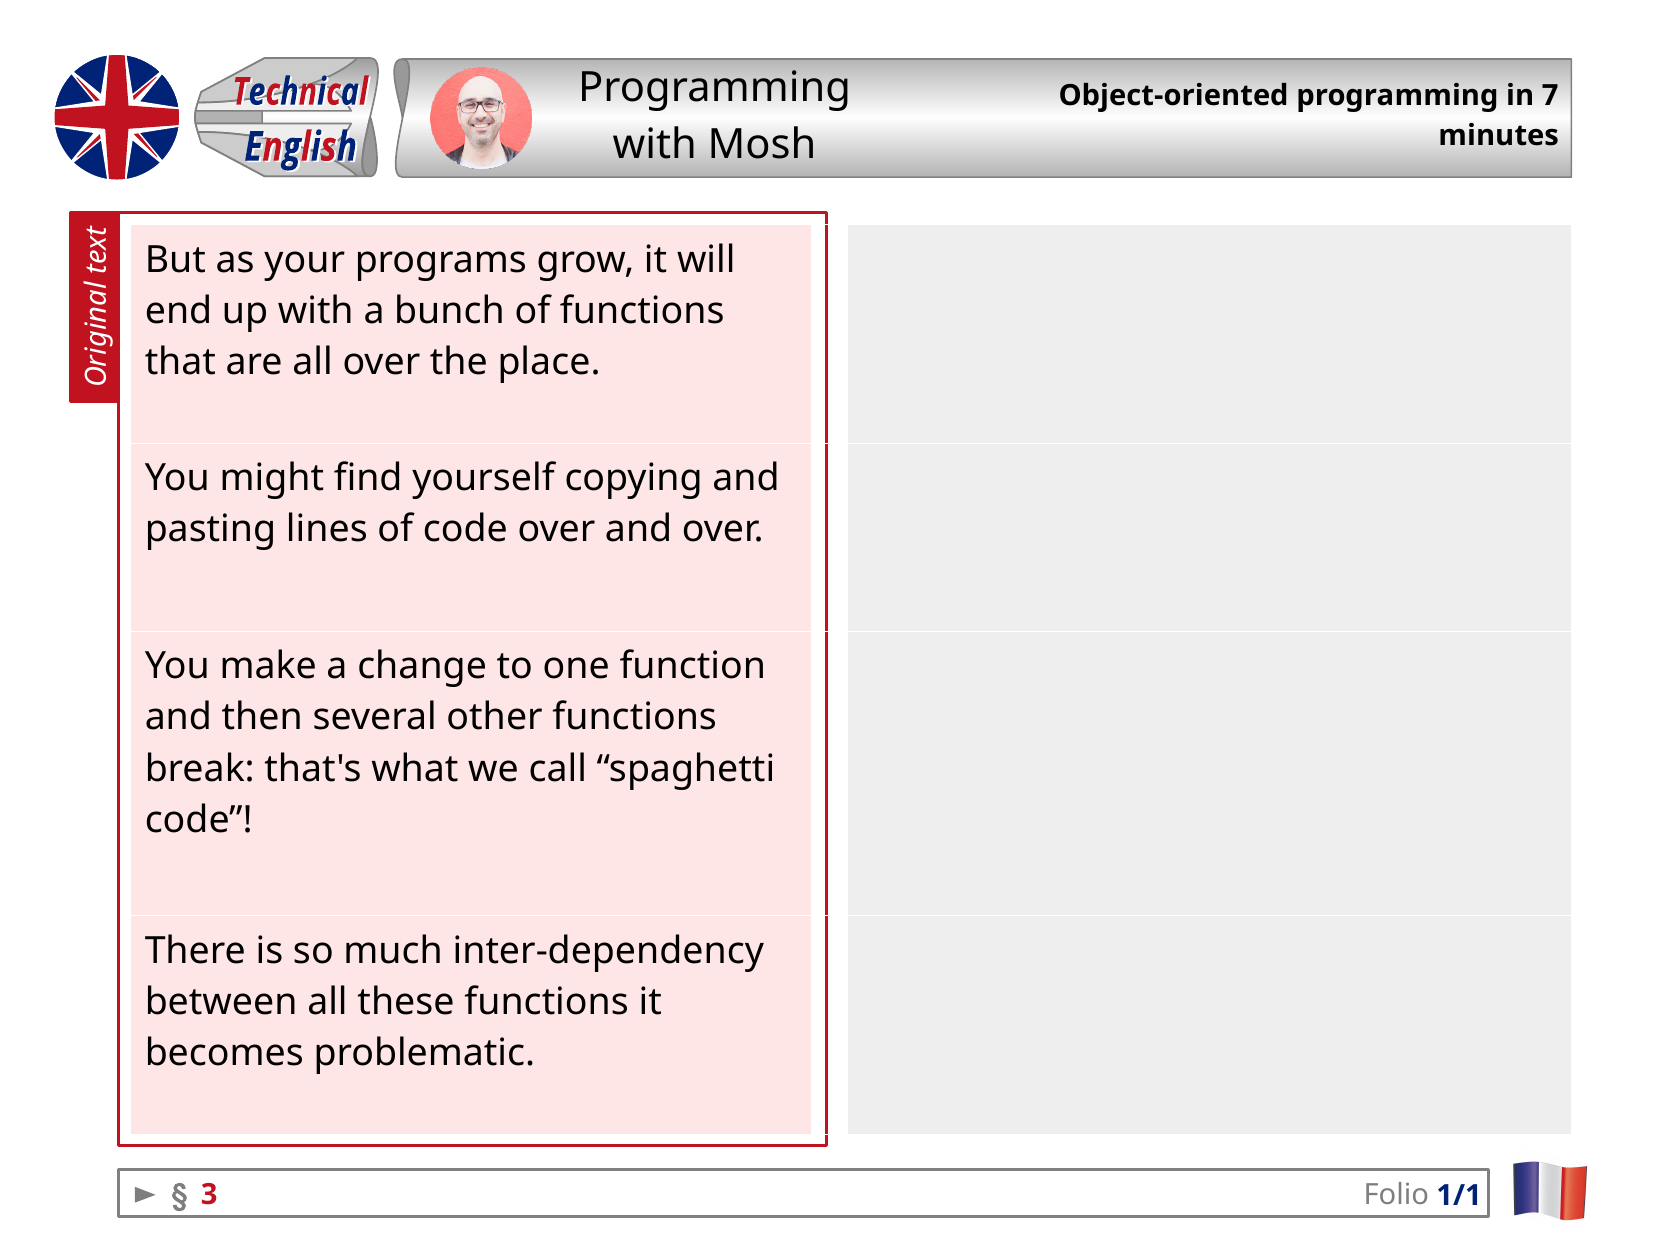

#
| But as your programs grow, it will end up with a bunch of functions that are all over the place. | | |
| --- | --- | --- |
| You might find yourself copying and pasting lines of code over and over. | | |
| You make a change to one function and then several other functions break: that's what we call “spaghetti code”! | | |
| There is so much inter-dependency between all these functions it becomes problematic. | | |
3
1/1